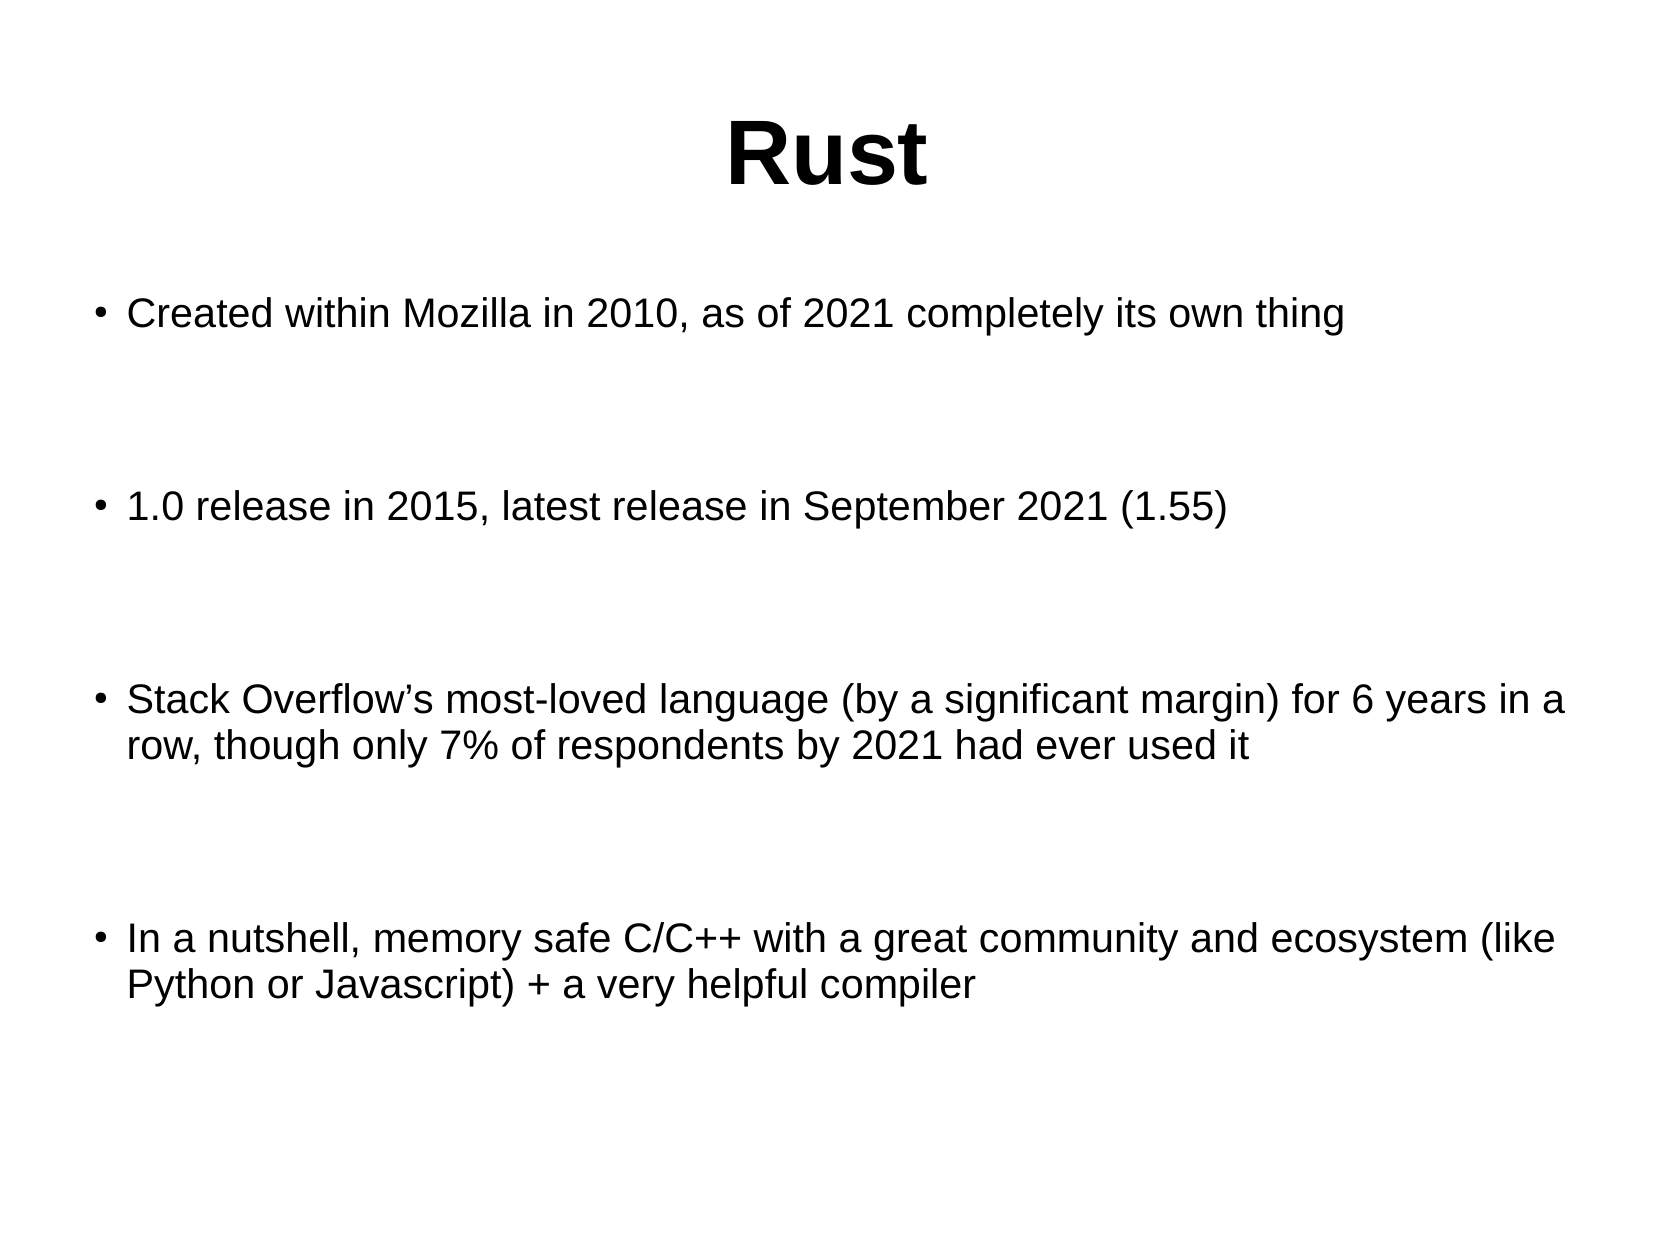

# Rust
Created within Mozilla in 2010, as of 2021 completely its own thing
1.0 release in 2015, latest release in September 2021 (1.55)
Stack Overflow’s most-loved language (by a significant margin) for 6 years in a row, though only 7% of respondents by 2021 had ever used it
In a nutshell, memory safe C/C++ with a great community and ecosystem (like Python or Javascript) + a very helpful compiler